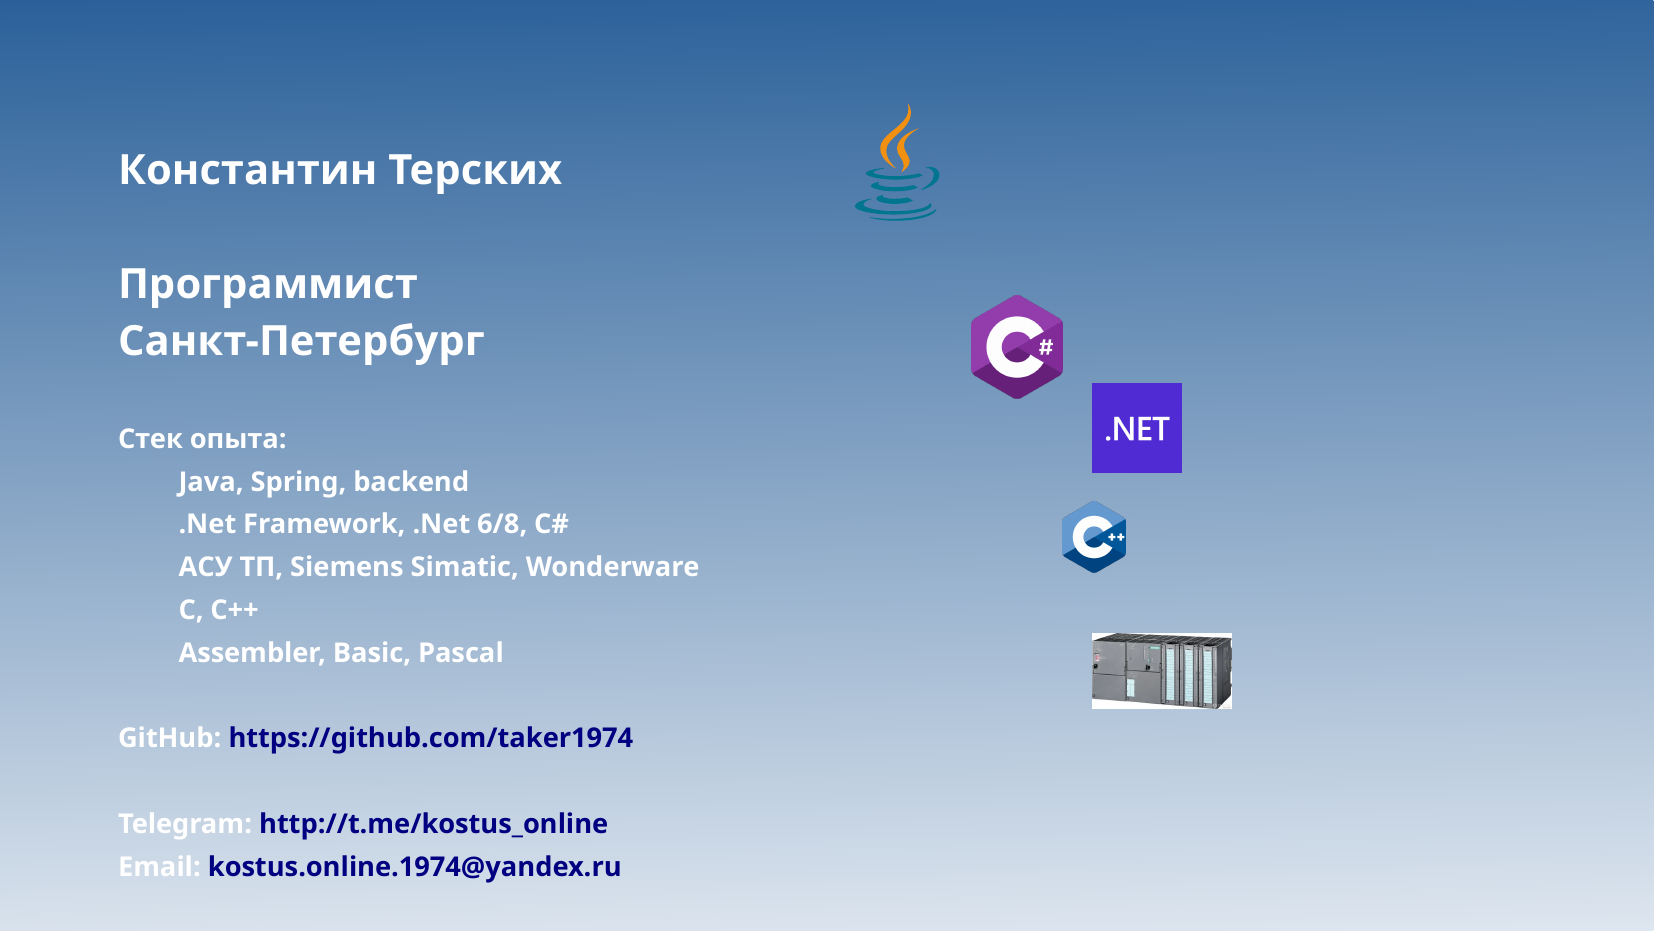

# Константин Терских Программист Санкт-Петербург
Стек опыта:
	Java, Spring, backend
	.Net Framework, .Net 6/8, C#
	АСУ ТП, Siemens Simatic, Wonderware
	C, C++
	Assembler, Basic, Pascal
GitHub: https://github.com/taker1974
Telegram: http://t.me/kostus_online
Email: kostus.online.1974@yandex.ru